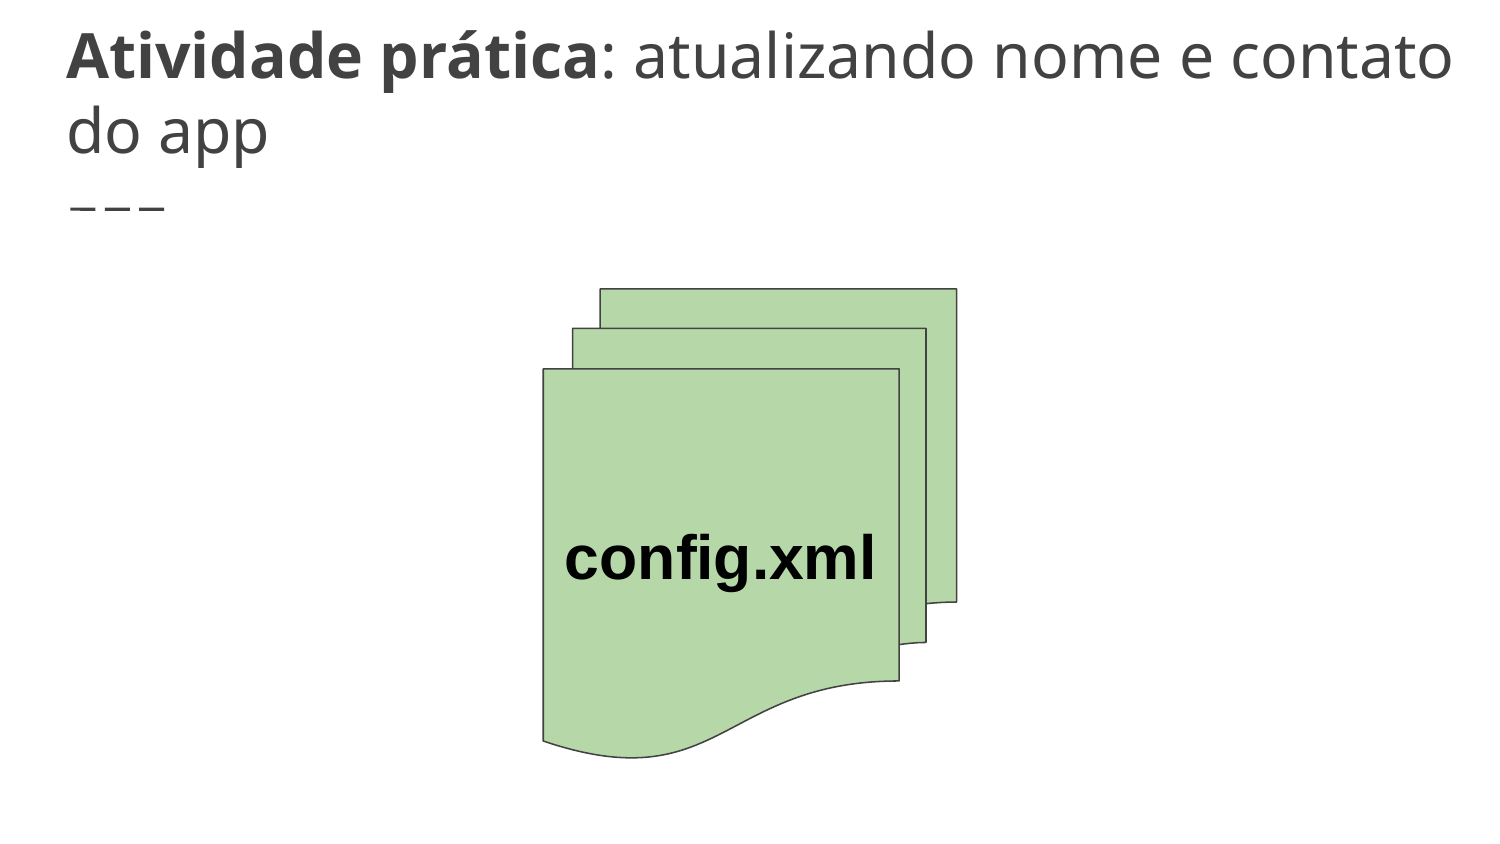

# Atividade prática: atualizando nome e contato do app
config.xml